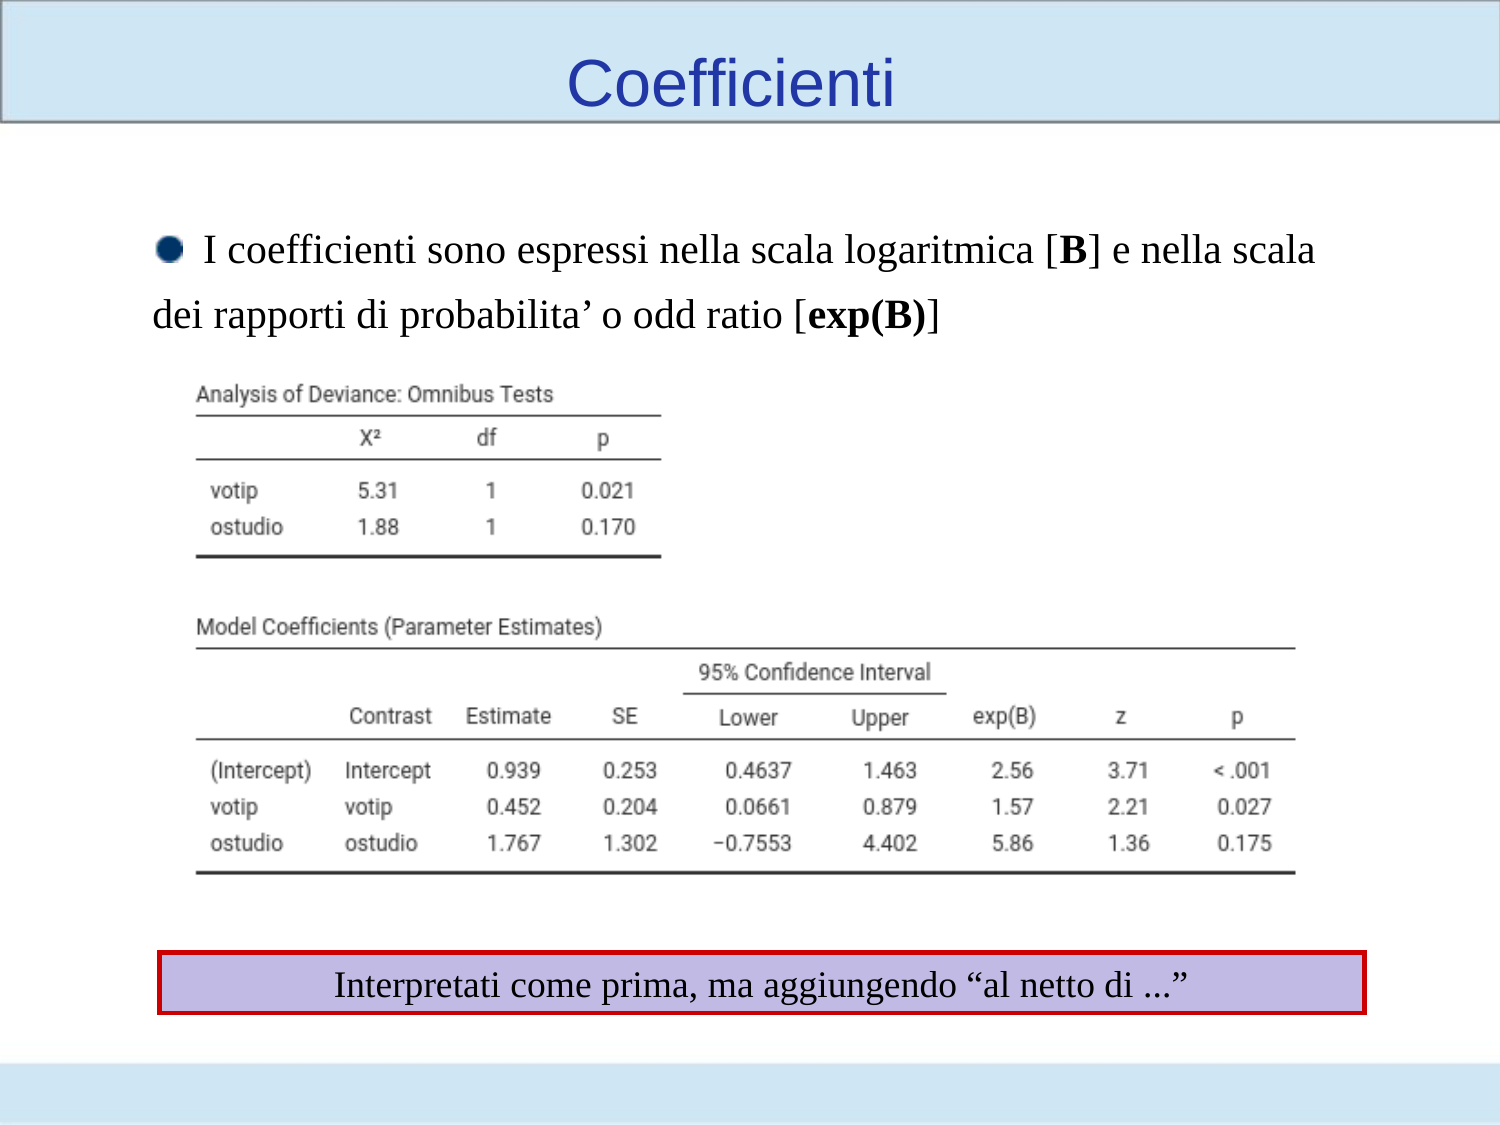

# Coefficienti
 I coefficienti sono espressi nella scala logaritmica [B] e nella scala dei rapporti di probabilita’ o odd ratio [exp(B)]
Interpretati come prima, ma aggiungendo “al netto di ...”